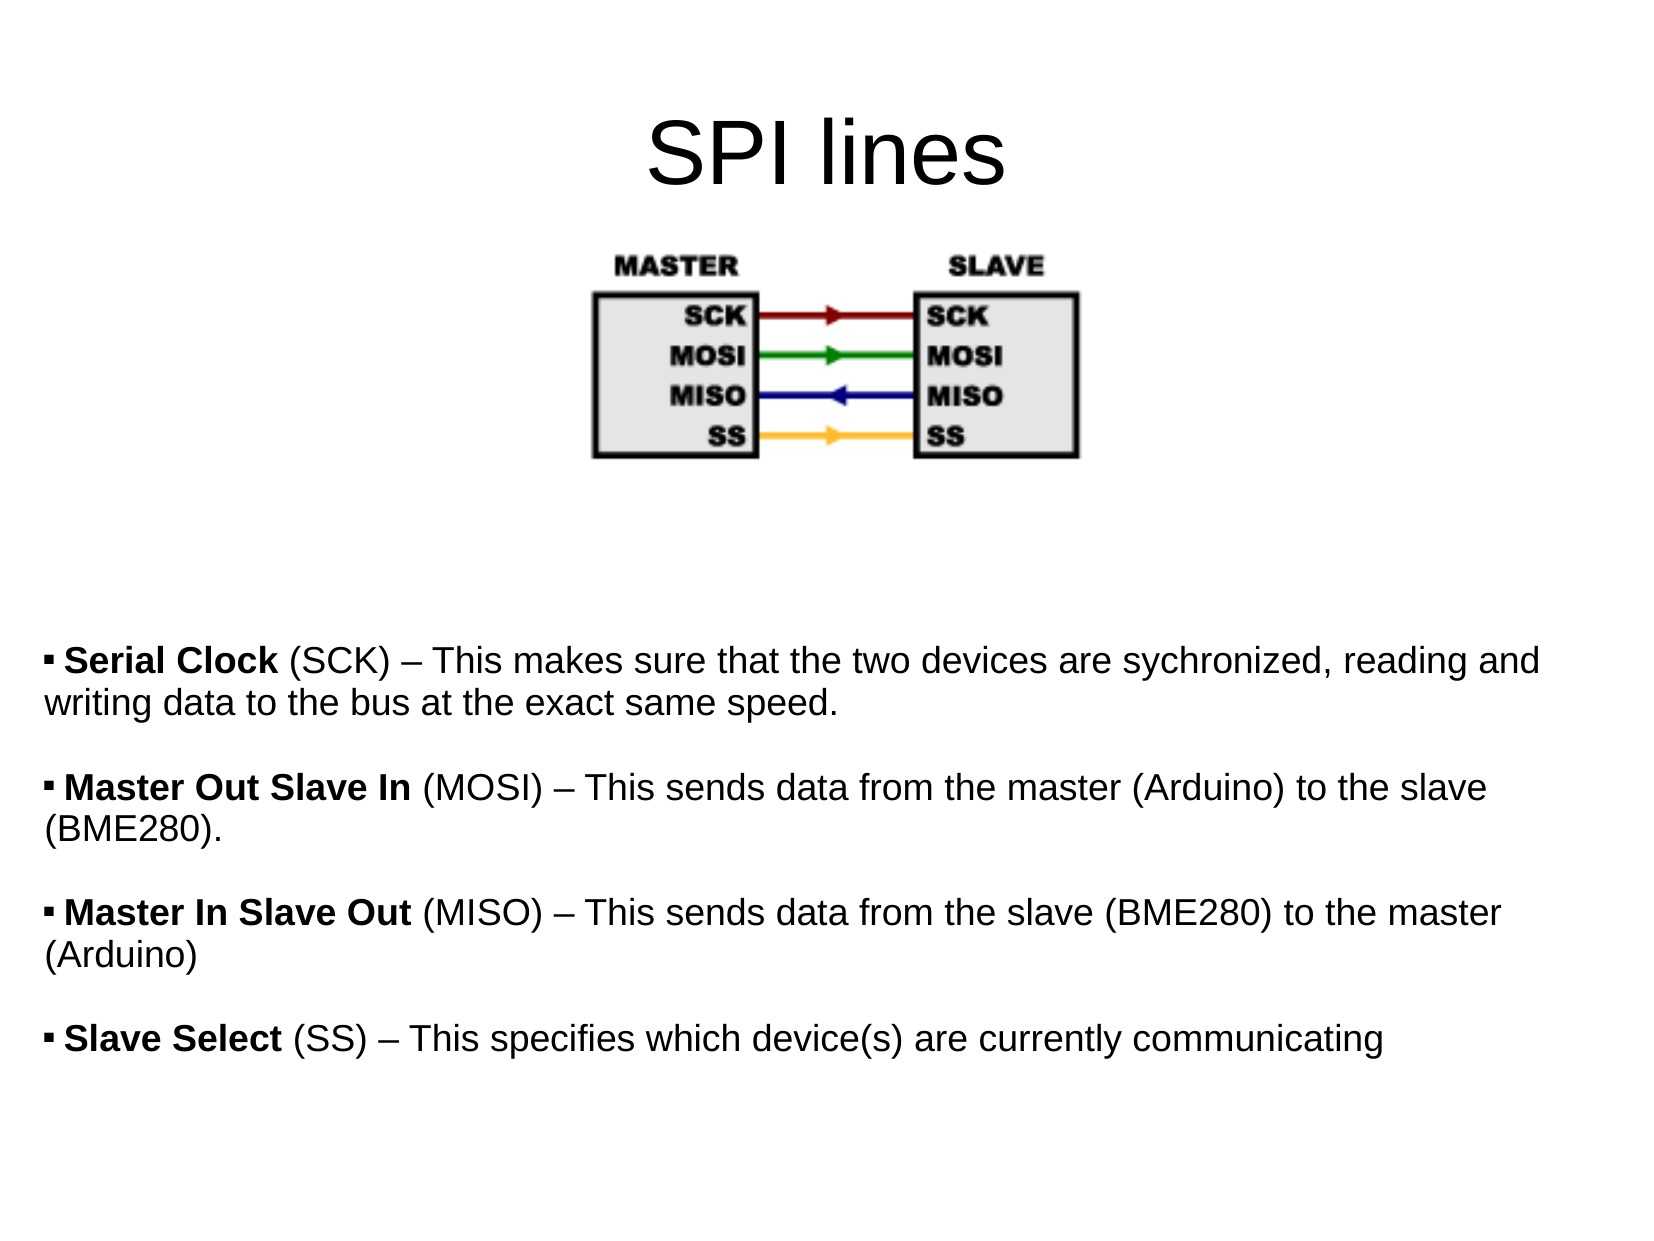

# SPI lines
 Serial Clock (SCK) – This makes sure that the two devices are sychronized, reading and writing data to the bus at the exact same speed.
 Master Out Slave In (MOSI) – This sends data from the master (Arduino) to the slave (BME280).
 Master In Slave Out (MISO) – This sends data from the slave (BME280) to the master (Arduino)
 Slave Select (SS) – This specifies which device(s) are currently communicating